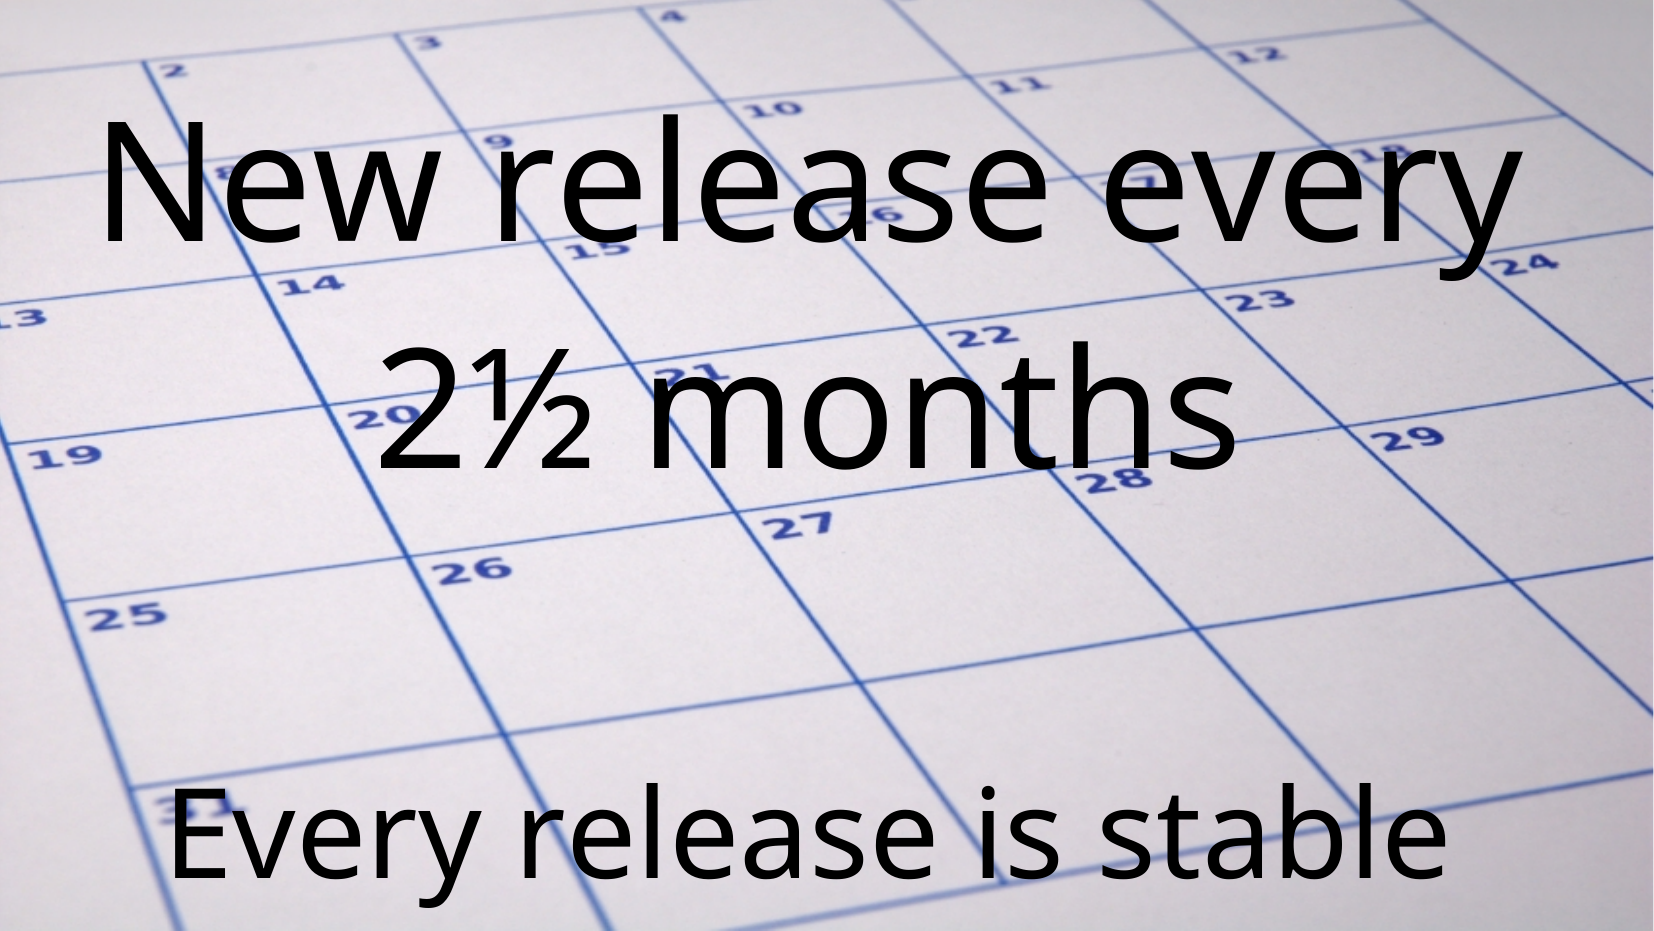

New release every
2½ months
Every release is stable